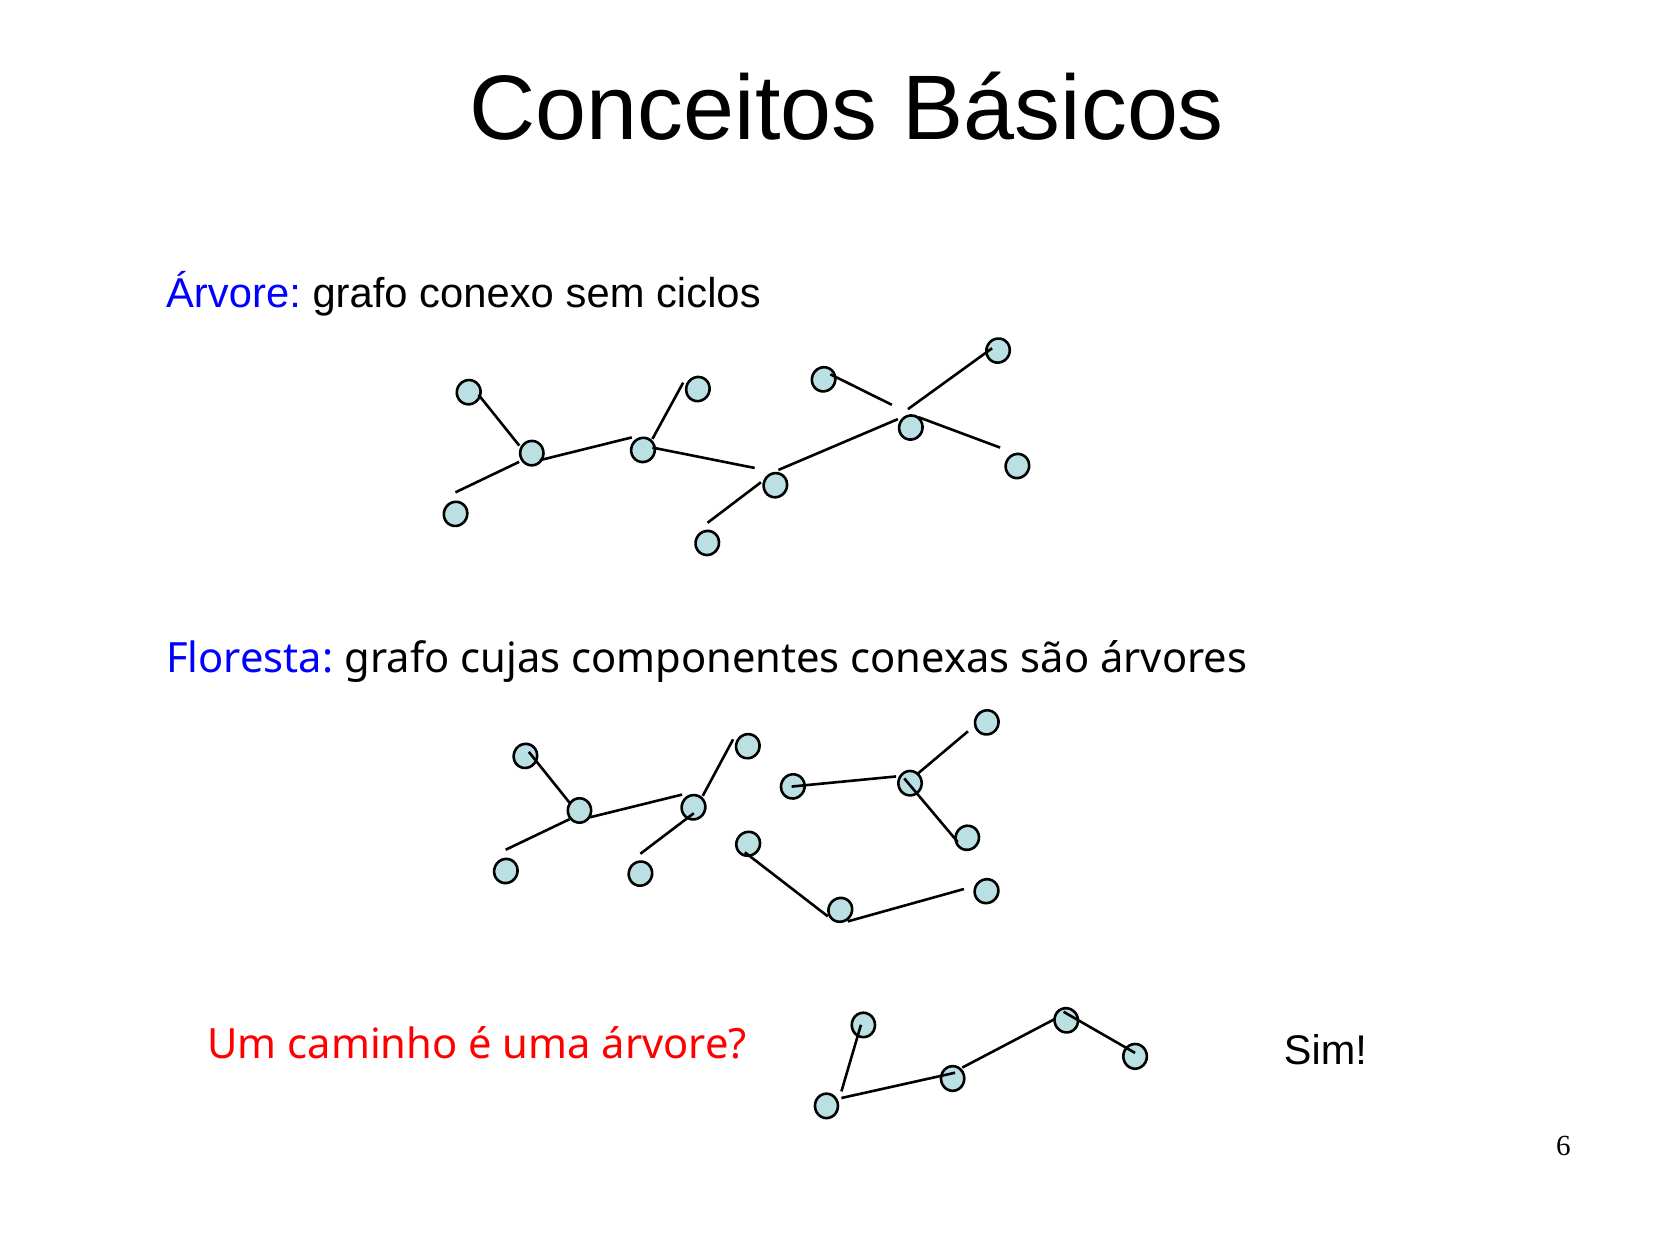

# Conceitos Básicos
Árvore: grafo conexo sem ciclos
Floresta: grafo cujas componentes conexas são árvores
Um caminho é uma árvore?
Sim!
6